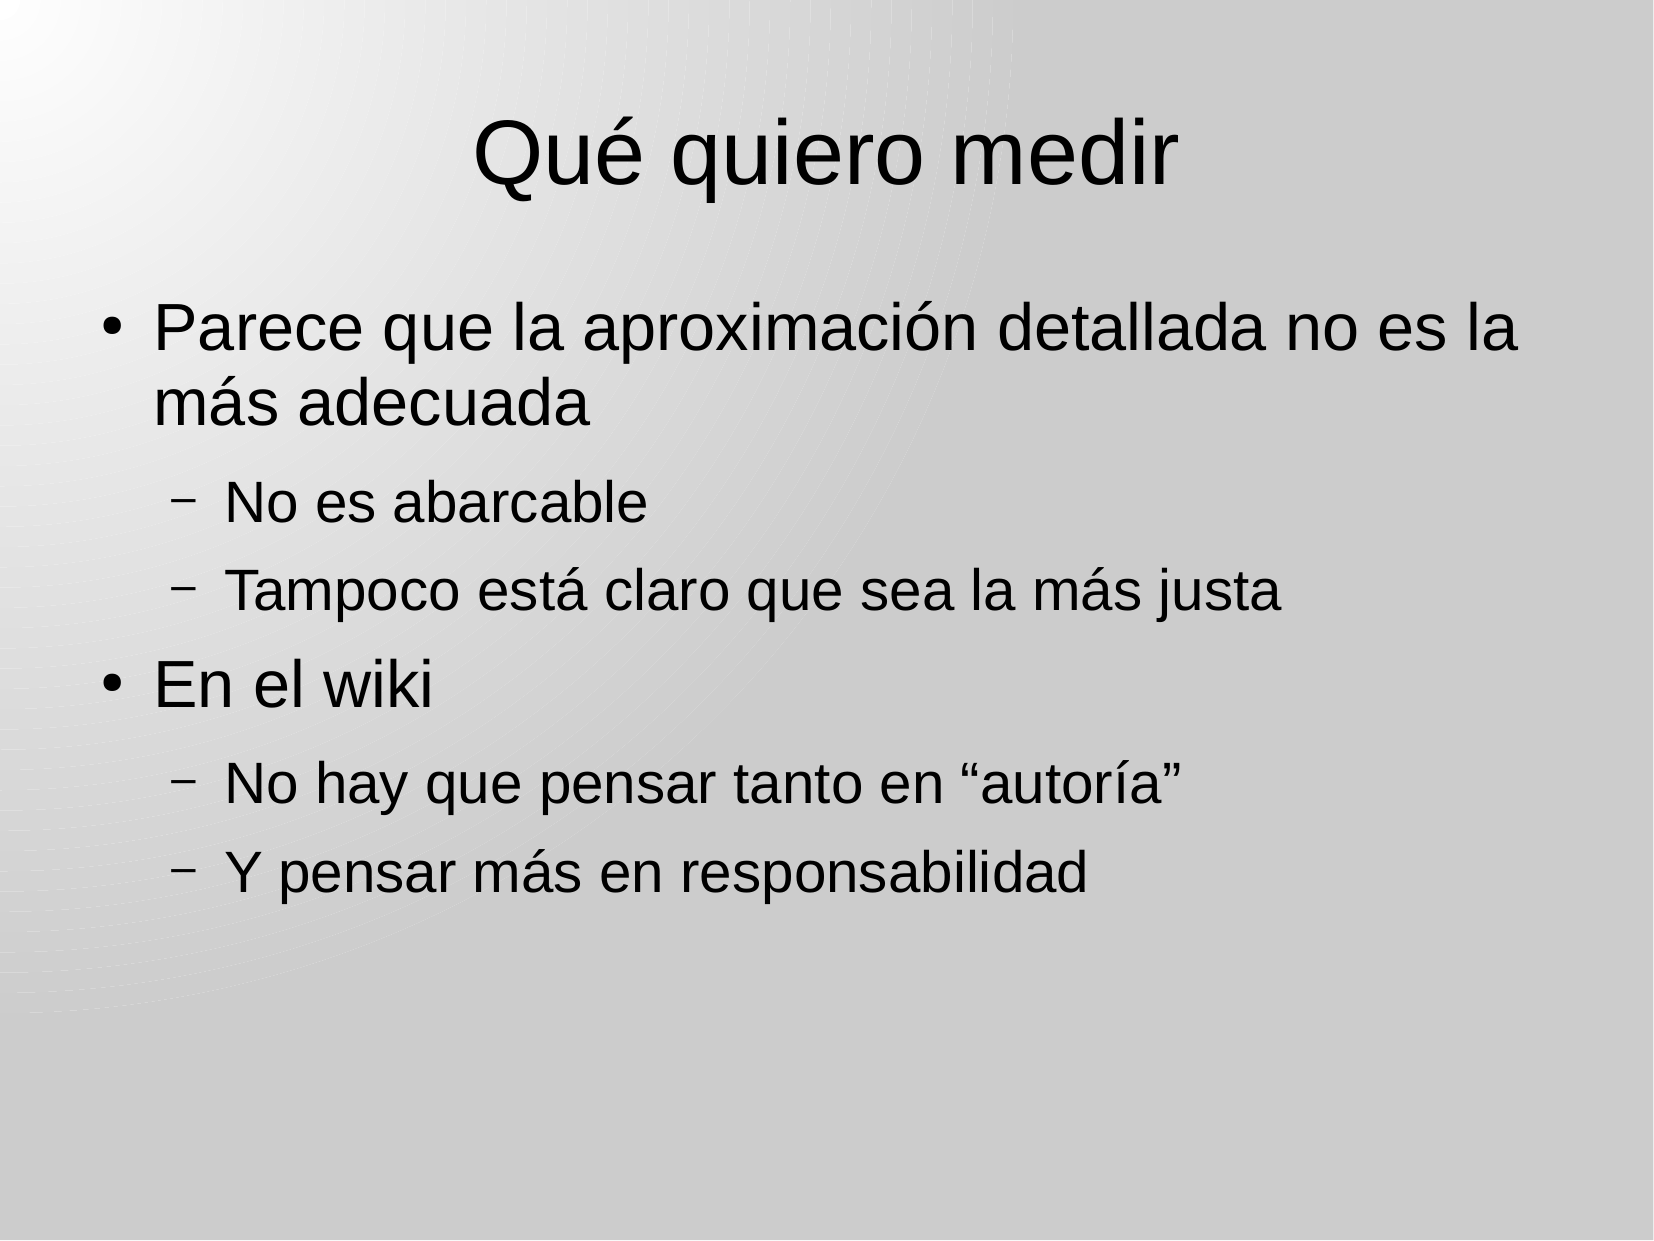

# Qué quiero medir
Parece que la aproximación detallada no es la más adecuada
No es abarcable
Tampoco está claro que sea la más justa
En el wiki
No hay que pensar tanto en “autoría”
Y pensar más en responsabilidad